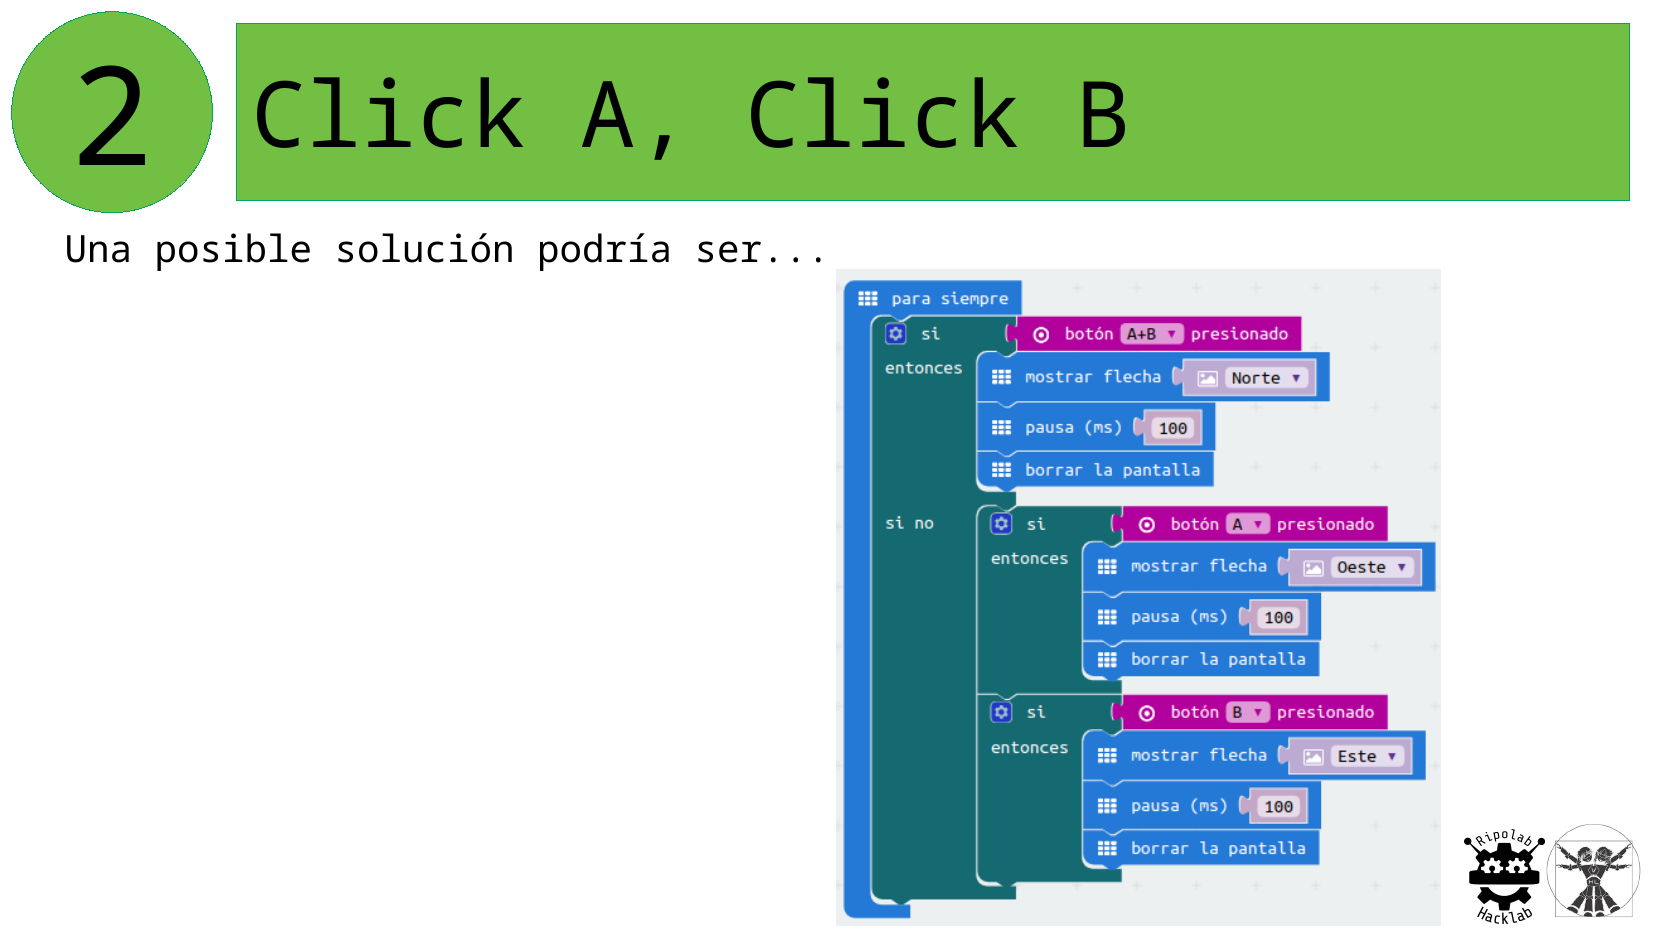

2
Click A, Click B
Una posible solución podría ser...